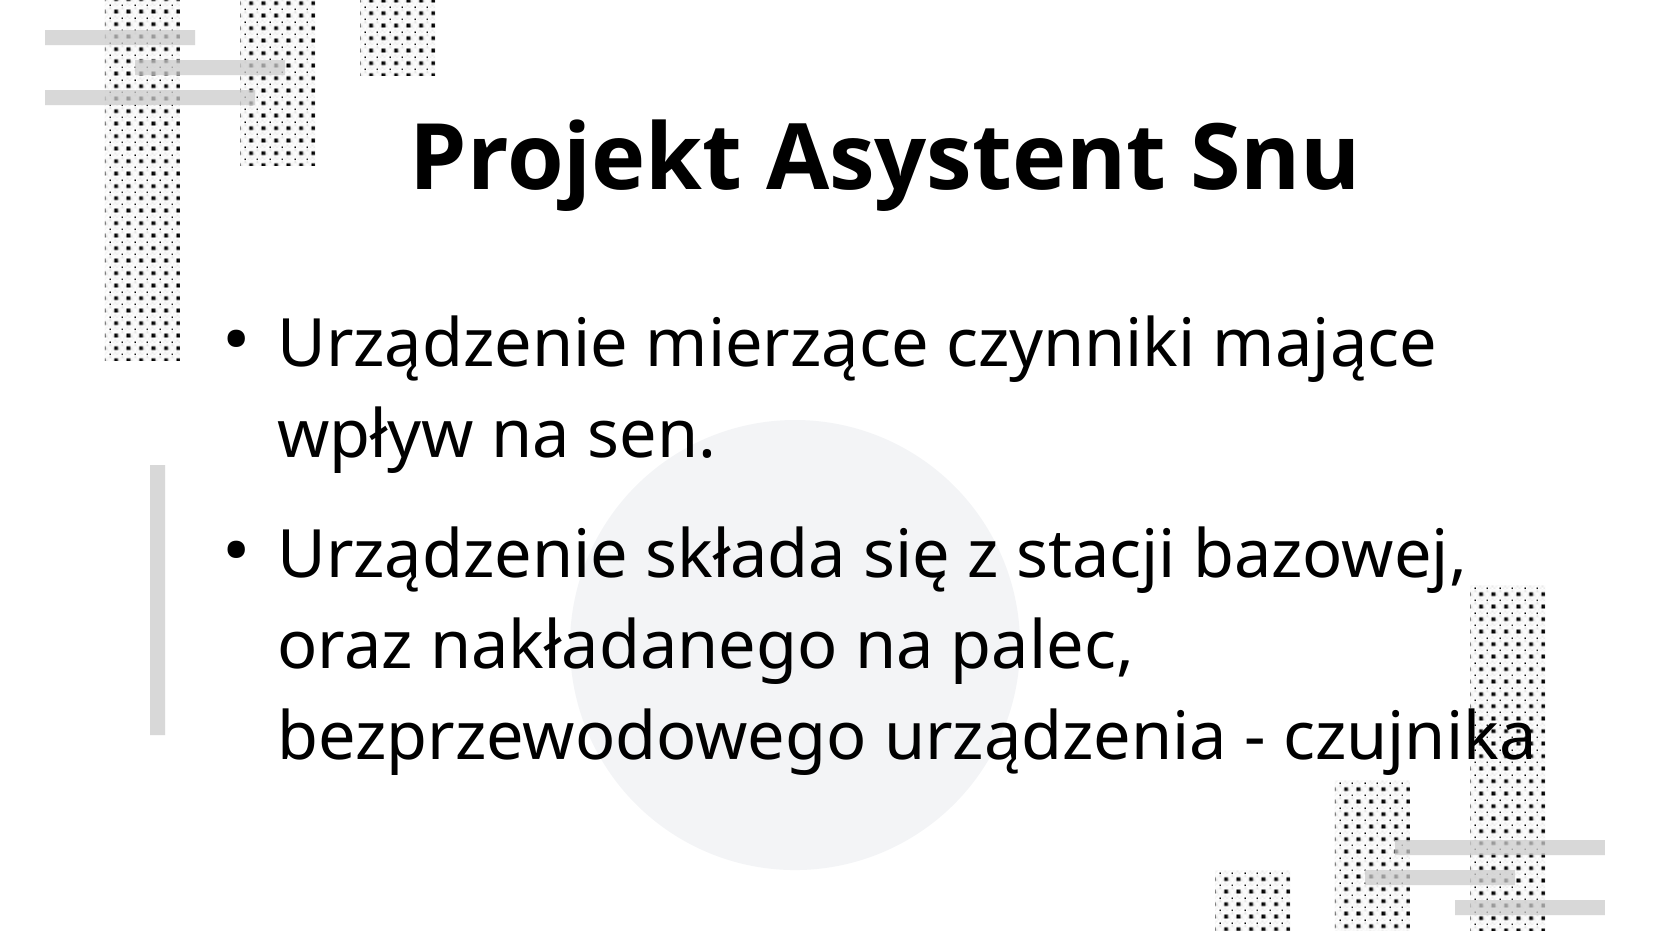

# Projekt Asystent Snu
Urządzenie mierzące czynniki mające wpływ na sen.
Urządzenie składa się z stacji bazowej, oraz nakładanego na palec, bezprzewodowego urządzenia - czujnika